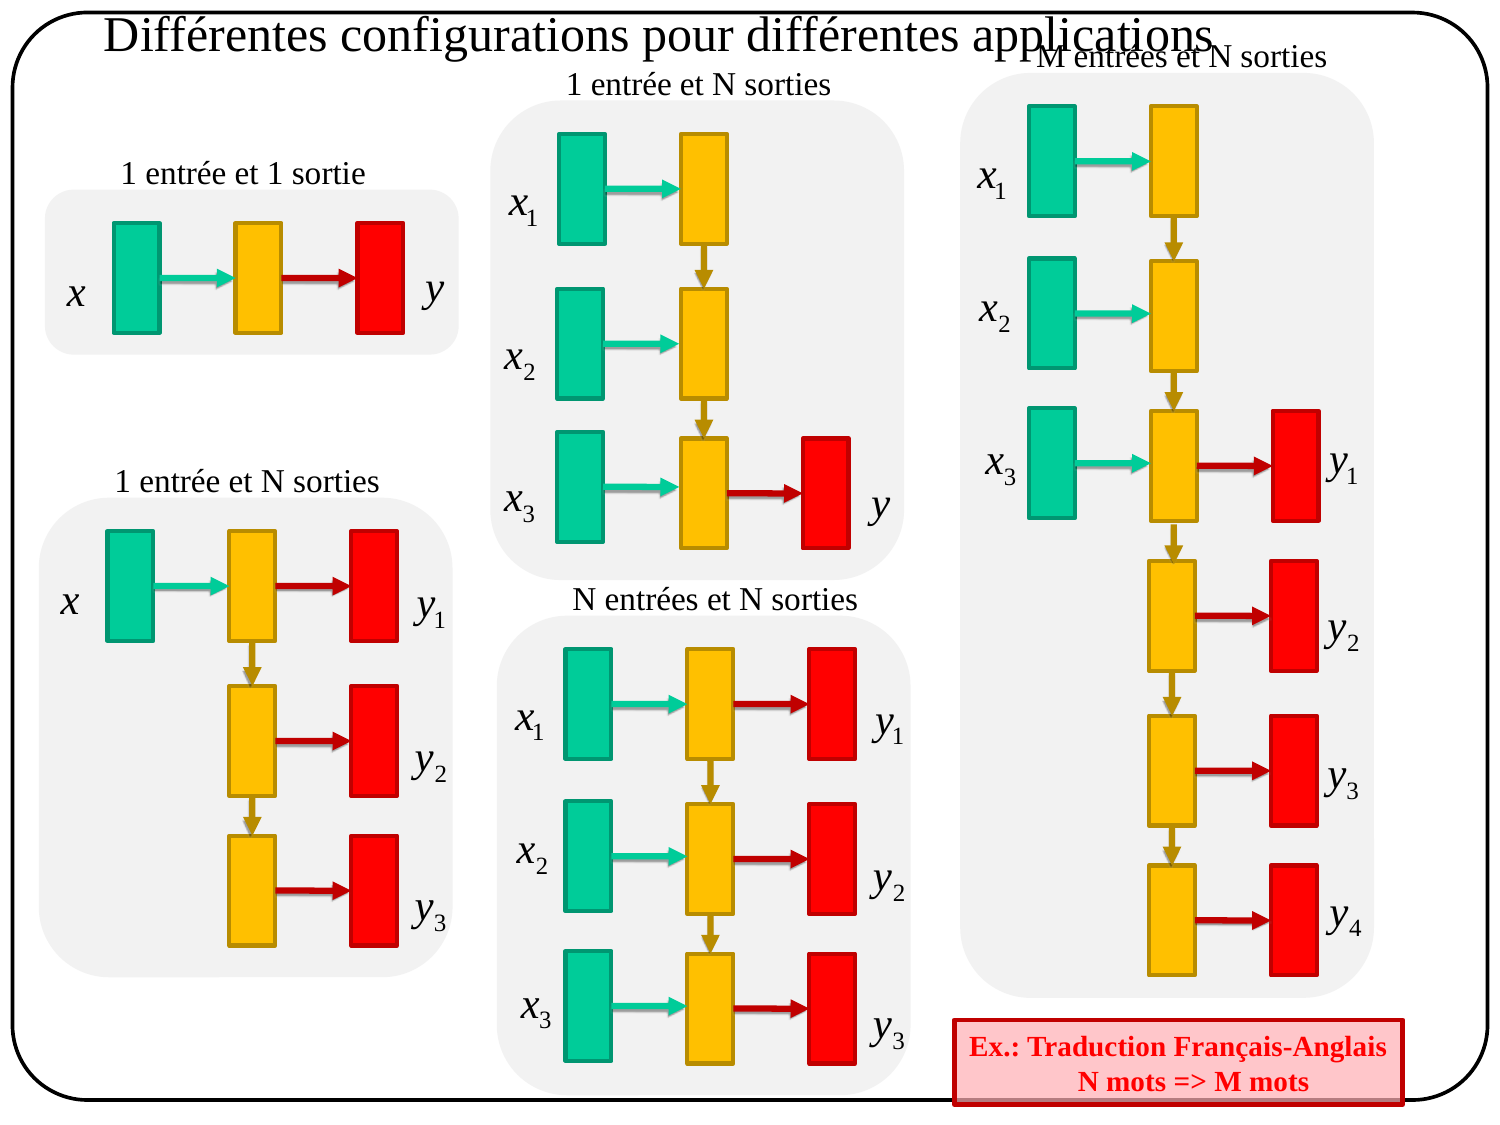

Différentes configurations pour différentes applications
M entrées et N sorties
1 entrée et N sorties
1 entrée et 1 sortie
1 entrée et N sorties
N entrées et N sorties
Ex.: Traduction Français-Anglais
 N mots => M mots